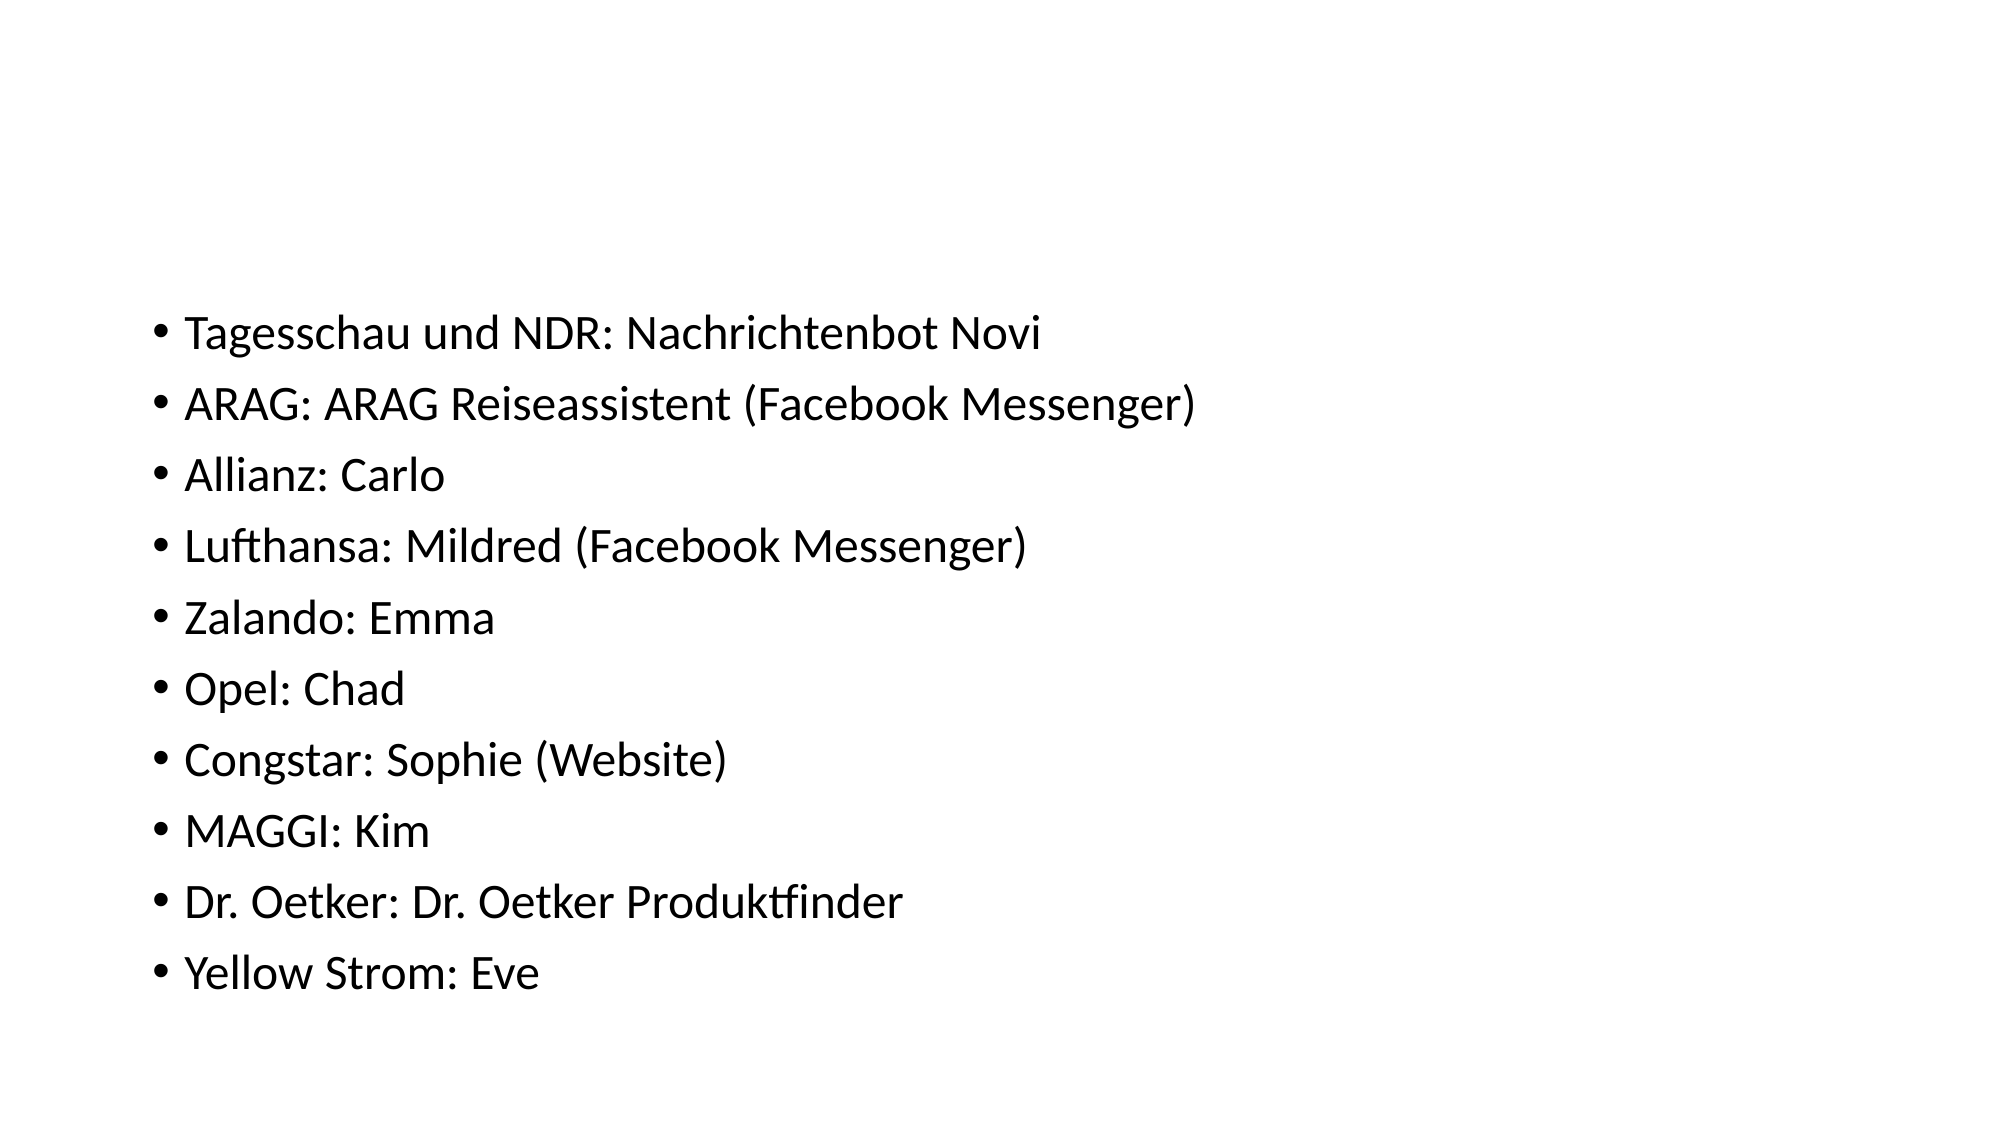

#
Tagesschau und NDR: Nachrichtenbot Novi
ARAG: ARAG Reiseassistent (Facebook Messenger)
Allianz: Carlo
Lufthansa: Mildred (Facebook Messenger)
Zalando: Emma
Opel: Chad
Congstar: Sophie (Website)
MAGGI: Kim
Dr. Oetker: Dr. Oetker Produktfinder
Yellow Strom: Eve